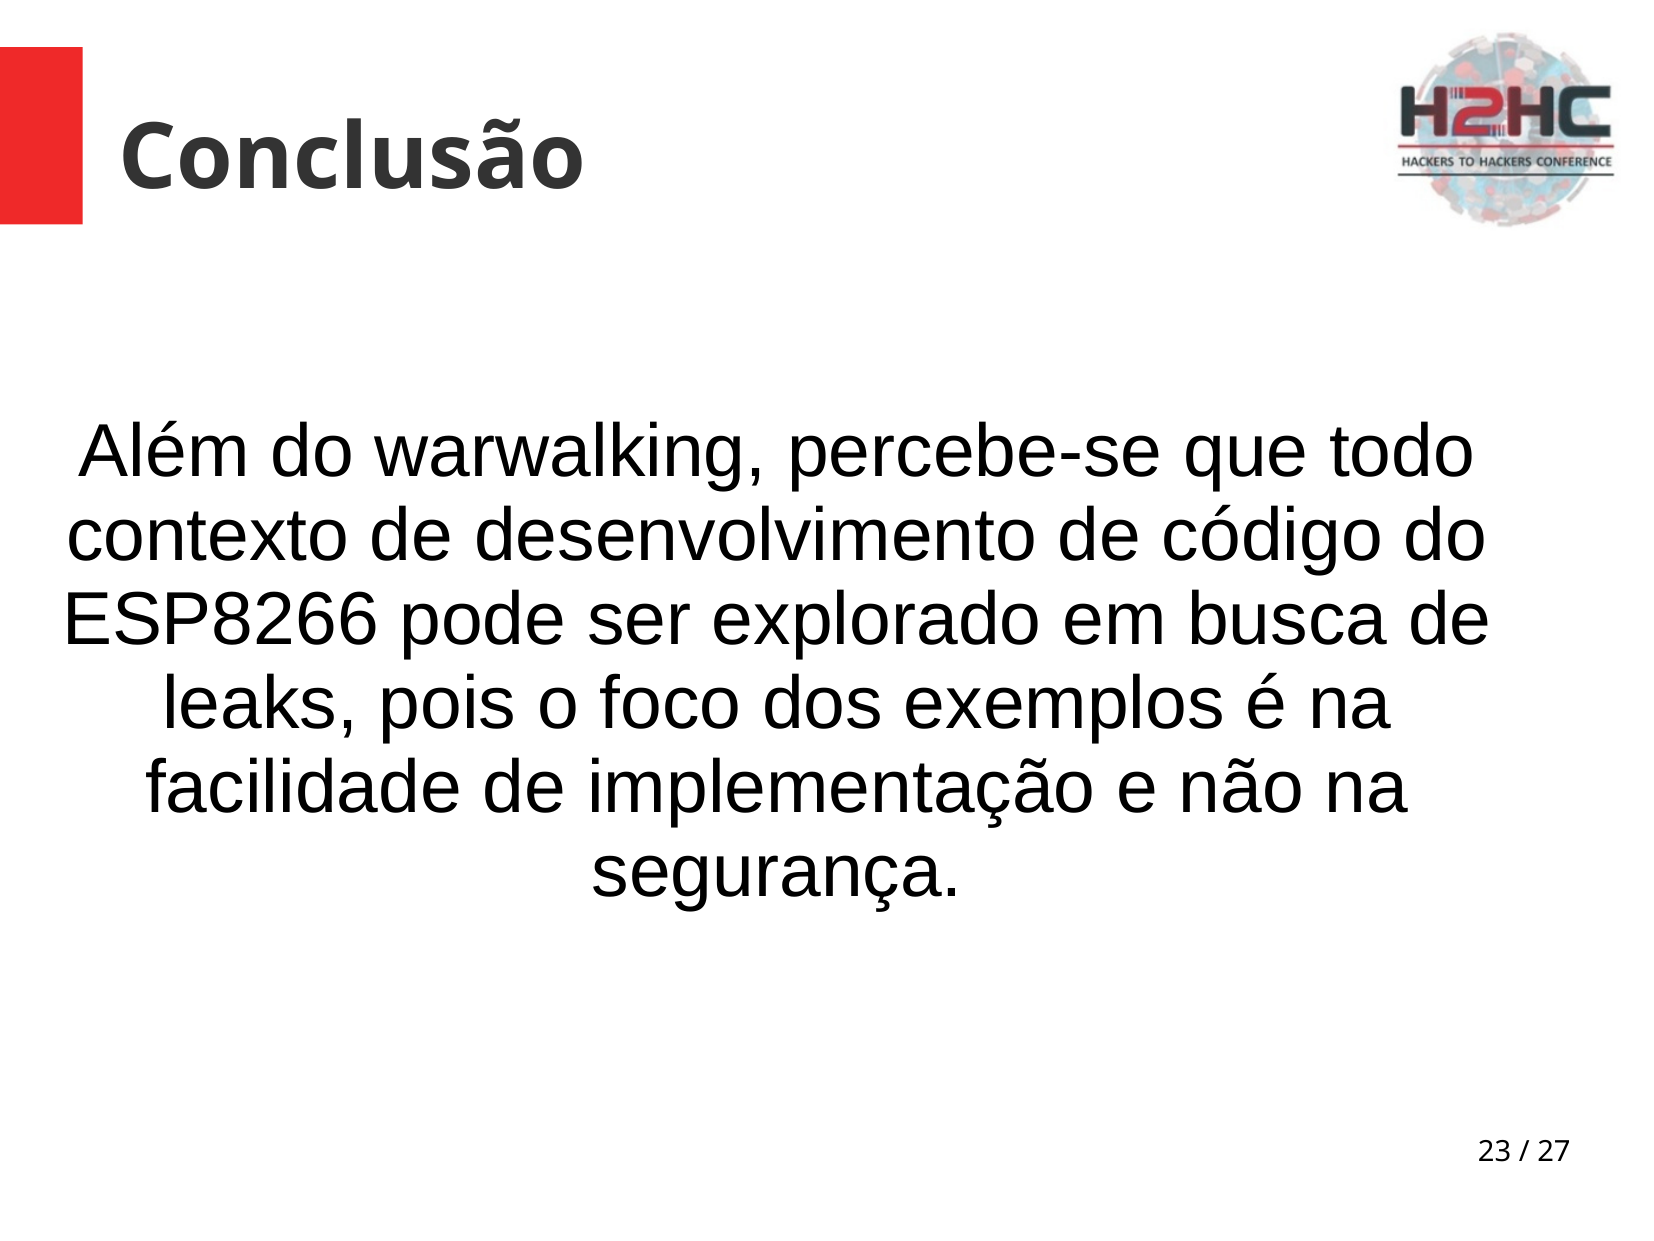

# Conclusão
Além do warwalking, percebe-se que todo contexto de desenvolvimento de código do ESP8266 pode ser explorado em busca de leaks, pois o foco dos exemplos é na facilidade de implementação e não na segurança.
23